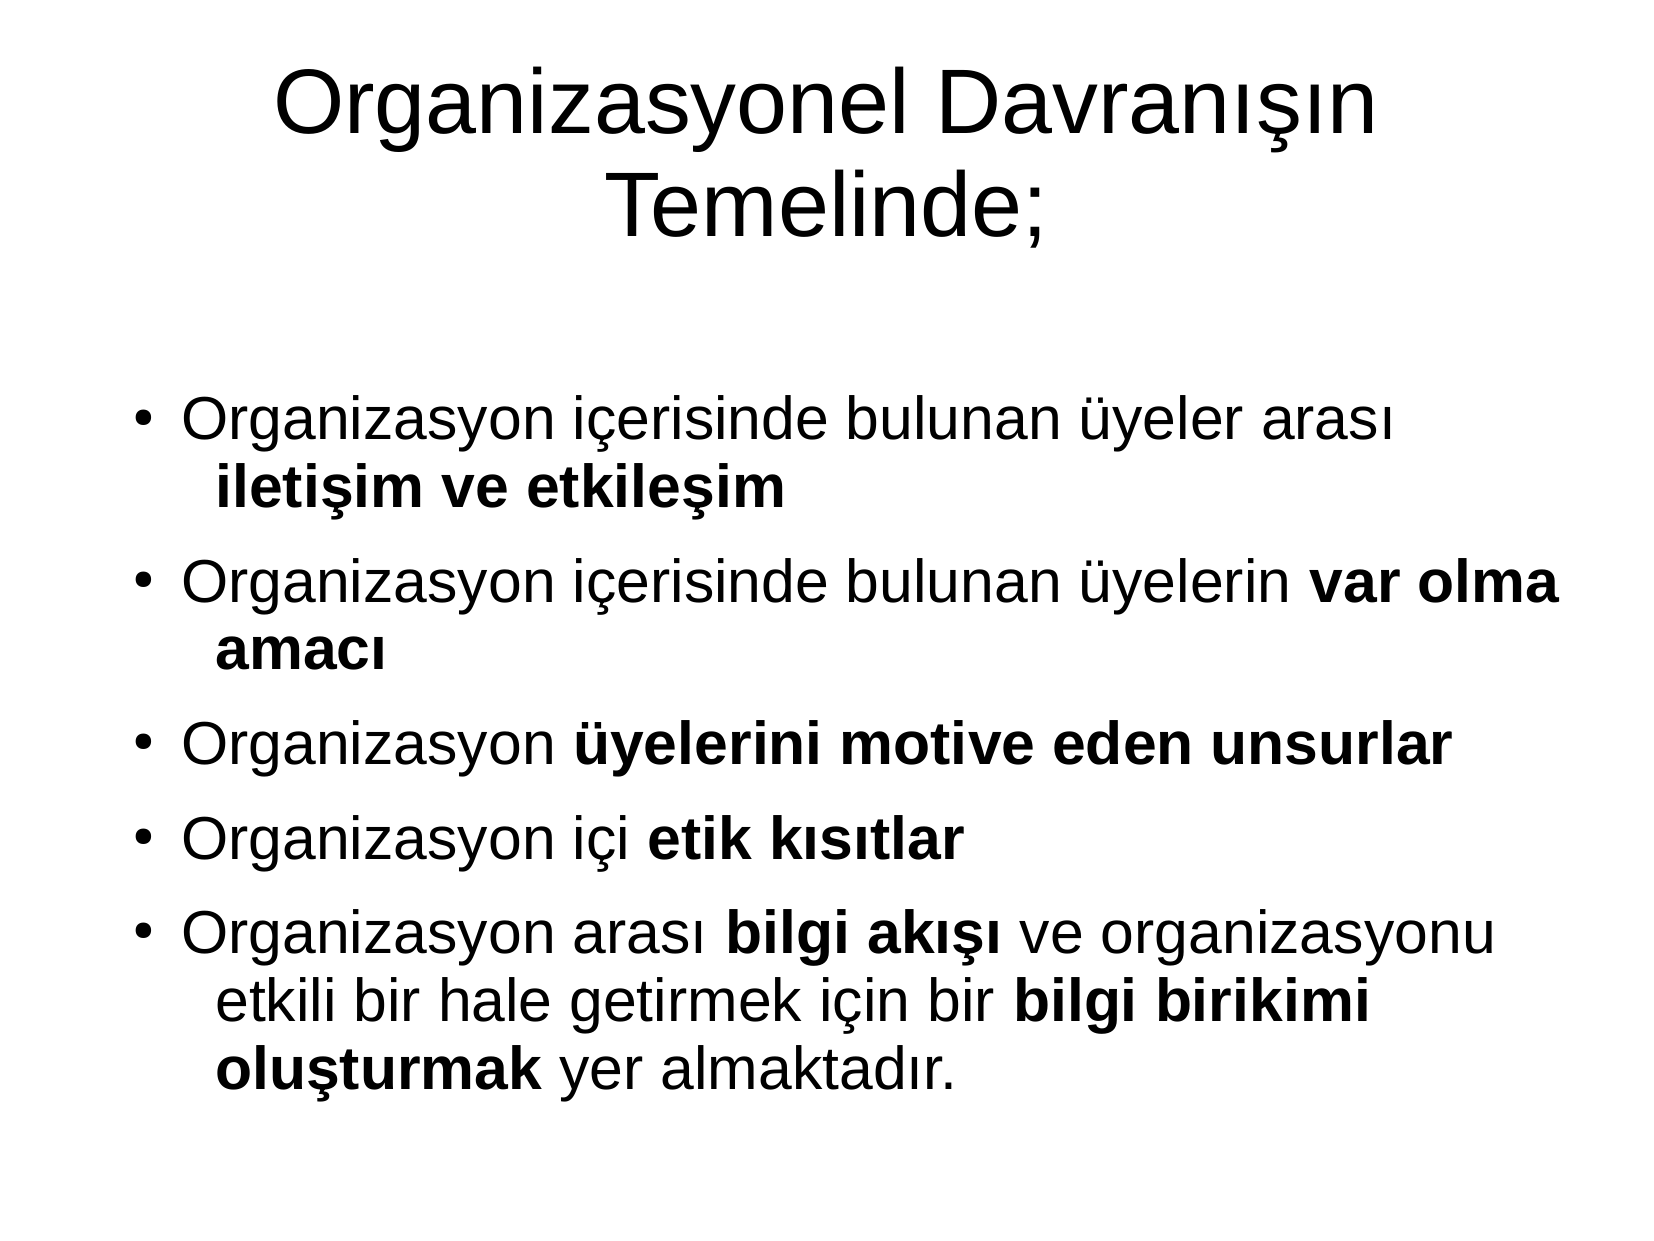

# Organizasyonel Davranışın Temelinde;
Organizasyon içerisinde bulunan üyeler arası iletişim ve etkileşim
Organizasyon içerisinde bulunan üyelerin var olma amacı
Organizasyon üyelerini motive eden unsurlar
Organizasyon içi etik kısıtlar
Organizasyon arası bilgi akışı ve organizasyonu etkili bir hale getirmek için bir bilgi birikimi oluşturmak yer almaktadır.